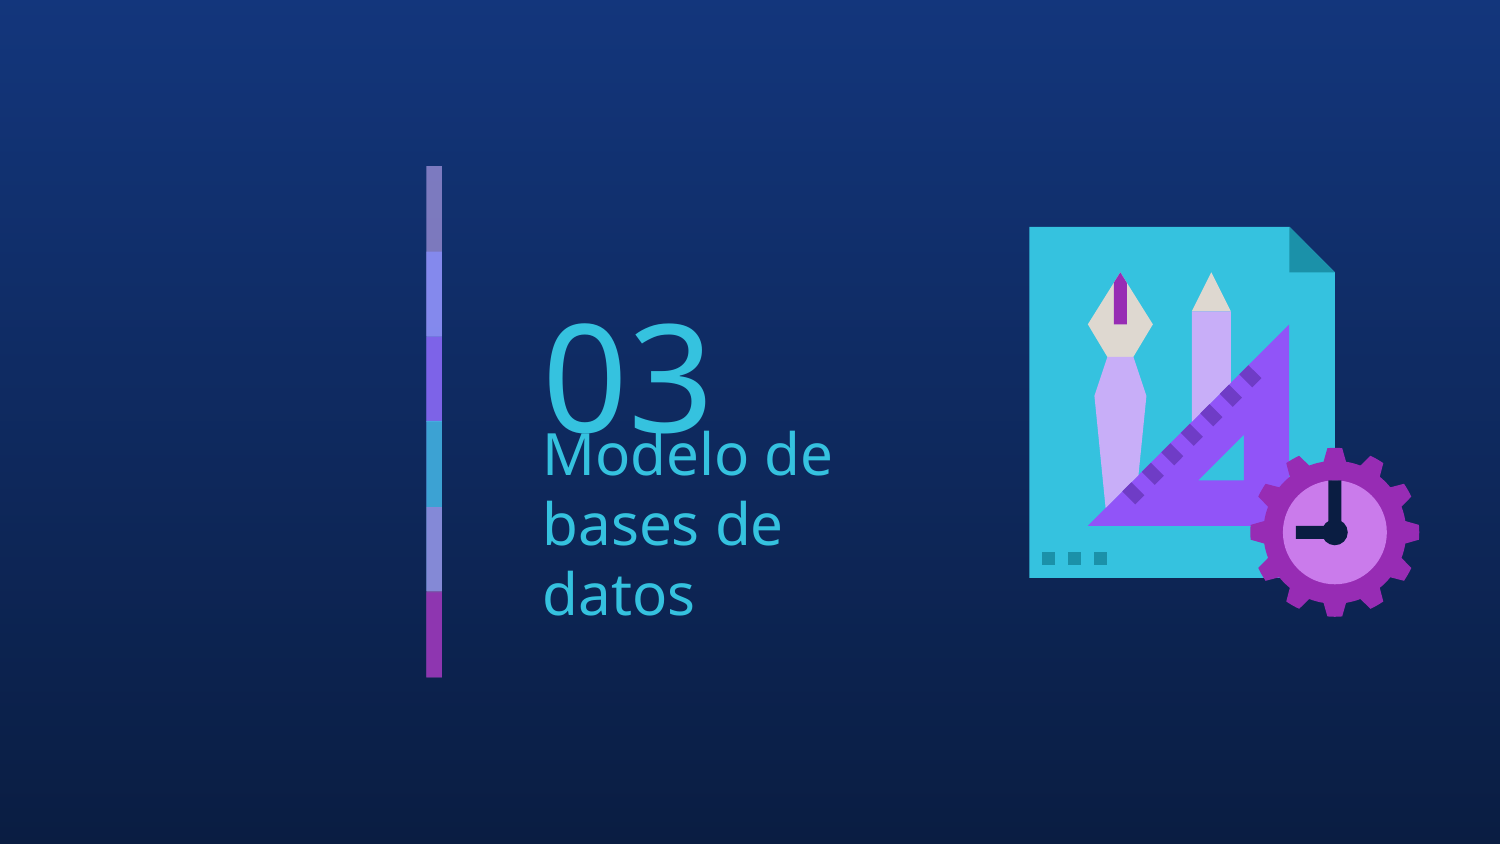

# 03
Modelo de bases de datos